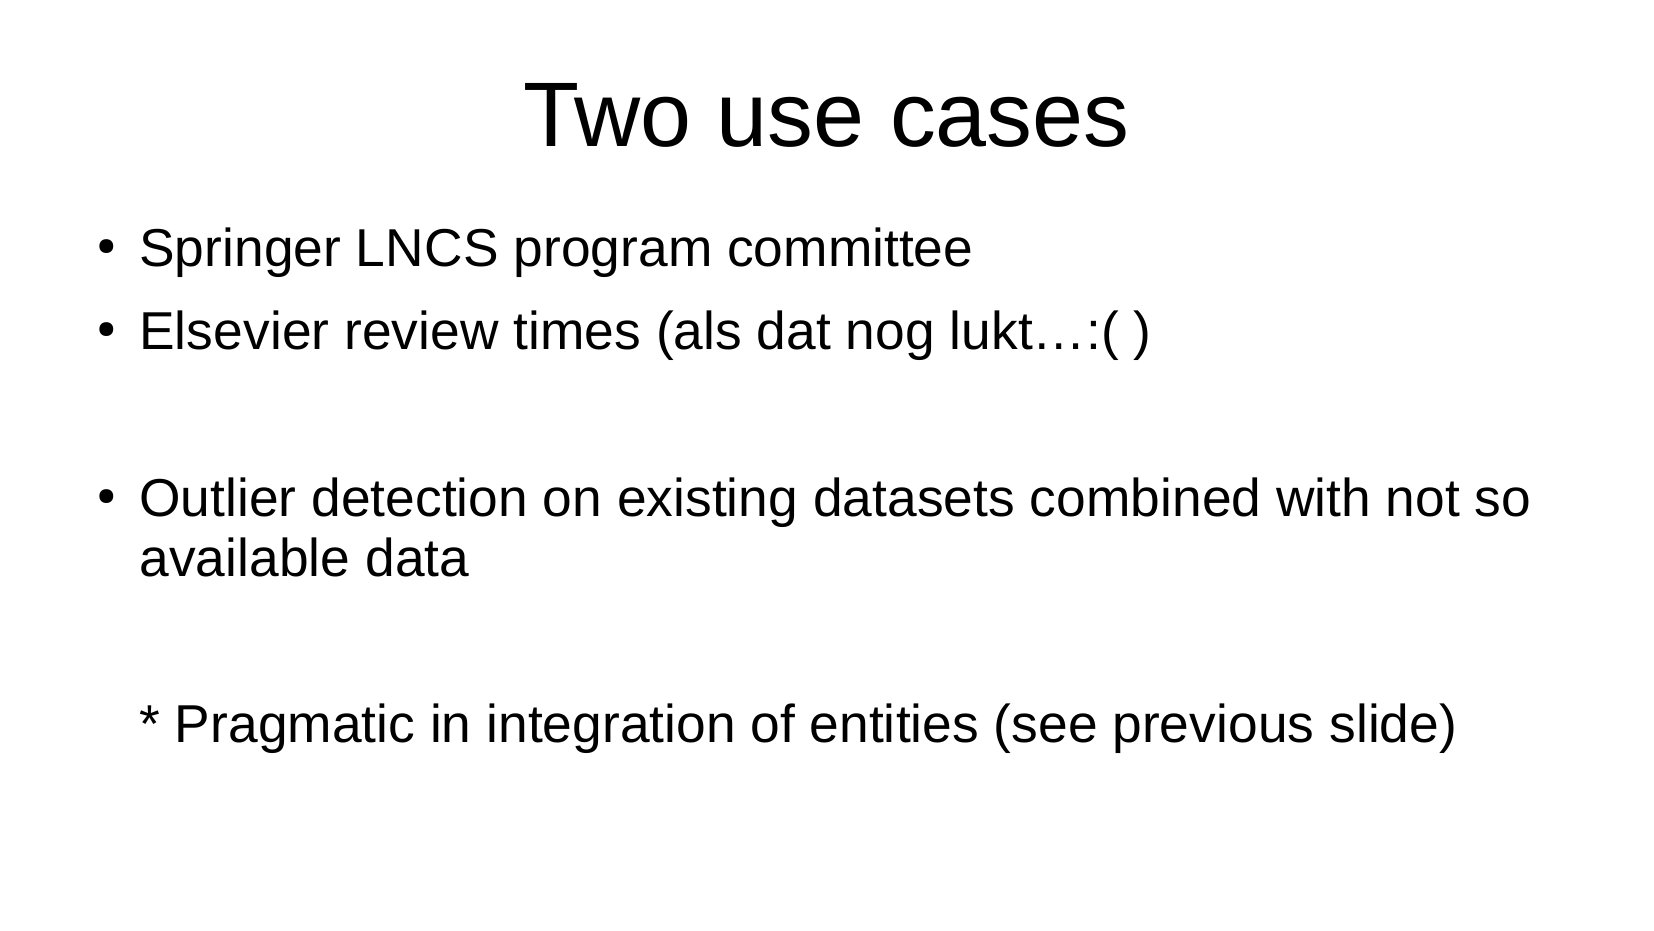

# Two use cases
Springer LNCS program committee
Elsevier review times (als dat nog lukt…:( )
Outlier detection on existing datasets combined with not so available data
* Pragmatic in integration of entities (see previous slide)